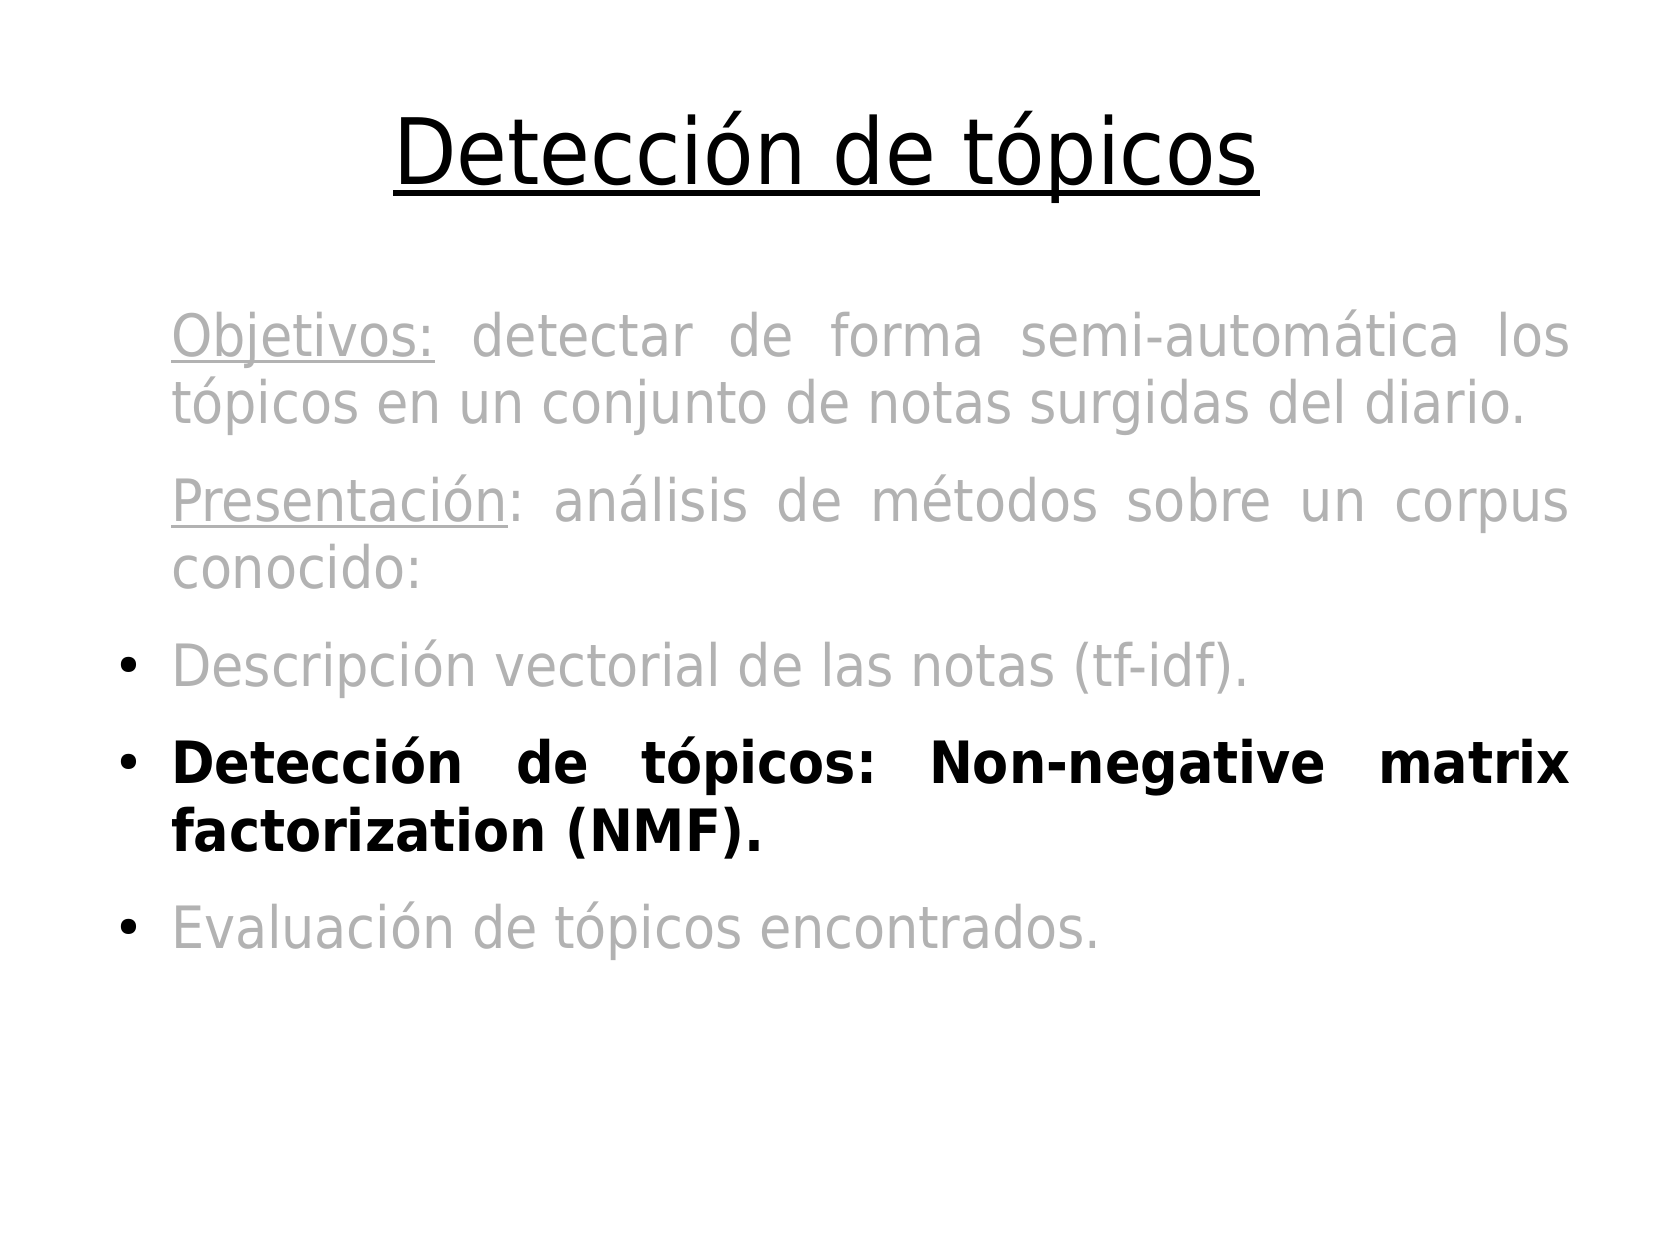

# Detección de tópicos
Objetivos: detectar de forma semi-automática los tópicos en un conjunto de notas surgidas del diario.
Presentación: análisis de métodos sobre un corpus conocido:
Descripción vectorial de las notas (tf-idf).
Detección de tópicos: Non-negative matrix factorization (NMF).
Evaluación de tópicos encontrados.